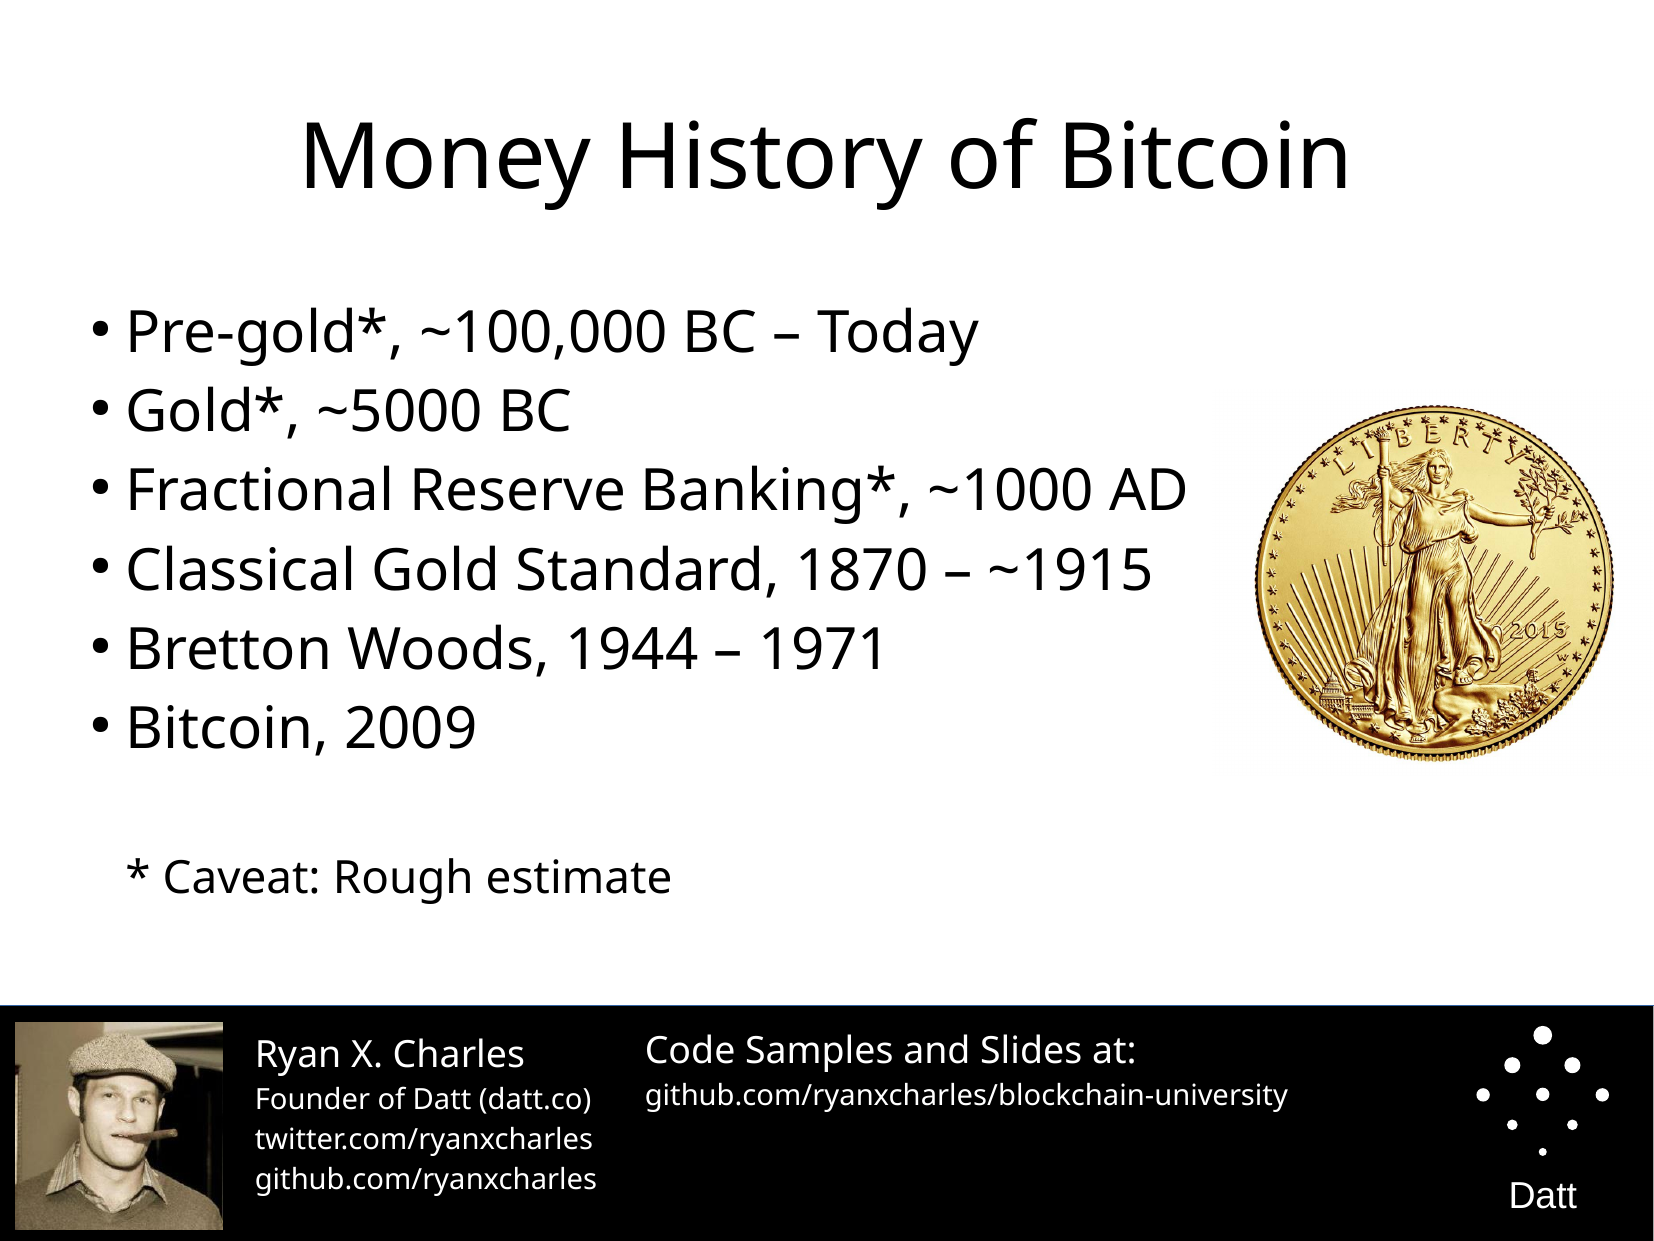

# Money History of Bitcoin
Pre-gold*, ~100,000 BC – Today
Gold*, ~5000 BC
Fractional Reserve Banking*, ~1000 AD
Classical Gold Standard, 1870 – ~1915
Bretton Woods, 1944 – 1971
Bitcoin, 2009
* Caveat: Rough estimate
Code Samples and Slides at:
github.com/ryanxcharles/blockchain-university
Ryan X. Charles
Founder of Datt (datt.co)
twitter.com/ryanxcharles
github.com/ryanxcharles
Datt